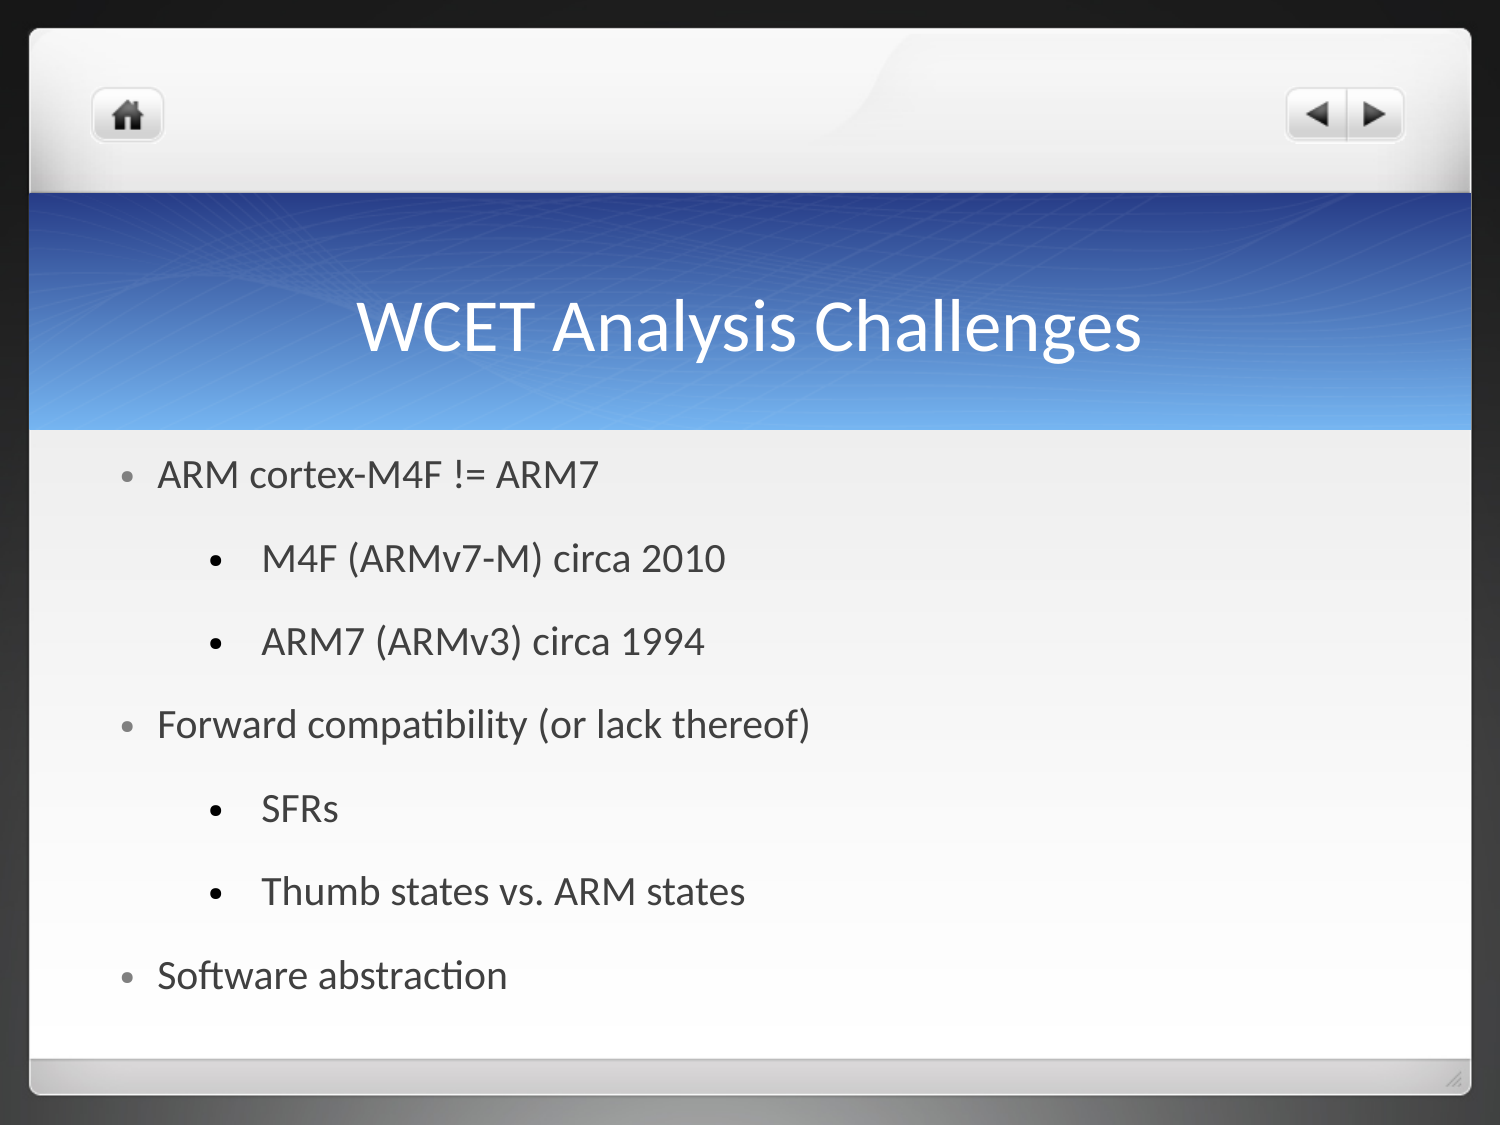

# WCET Analysis Challenges
ARM cortex-M4F != ARM7
M4F (ARMv7-M) circa 2010
ARM7 (ARMv3) circa 1994
Forward compatibility (or lack thereof)
SFRs
Thumb states vs. ARM states
Software abstraction